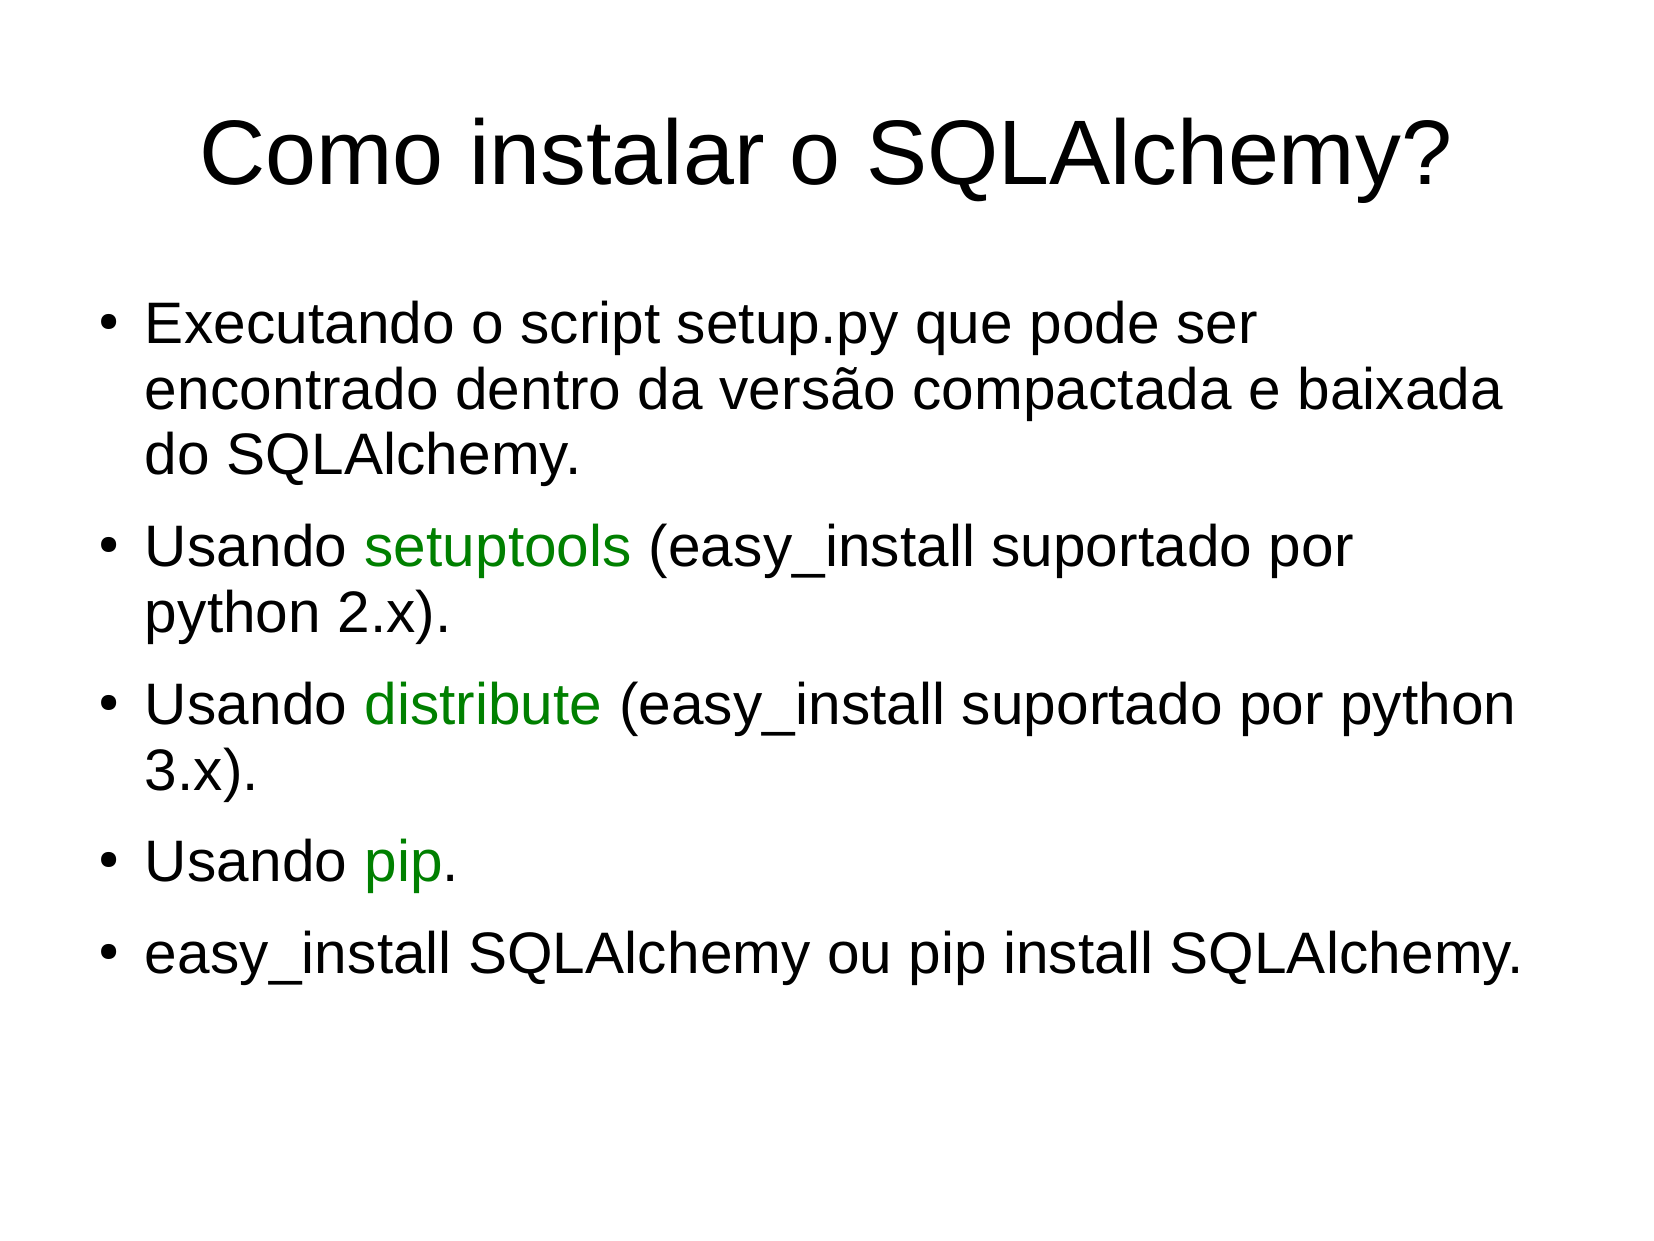

# Como instalar o SQLAlchemy?
Executando o script setup.py que pode ser encontrado dentro da versão compactada e baixada do SQLAlchemy.
Usando setuptools (easy_install suportado por python 2.x).
Usando distribute (easy_install suportado por python 3.x).
Usando pip.
easy_install SQLAlchemy ou pip install SQLAlchemy.